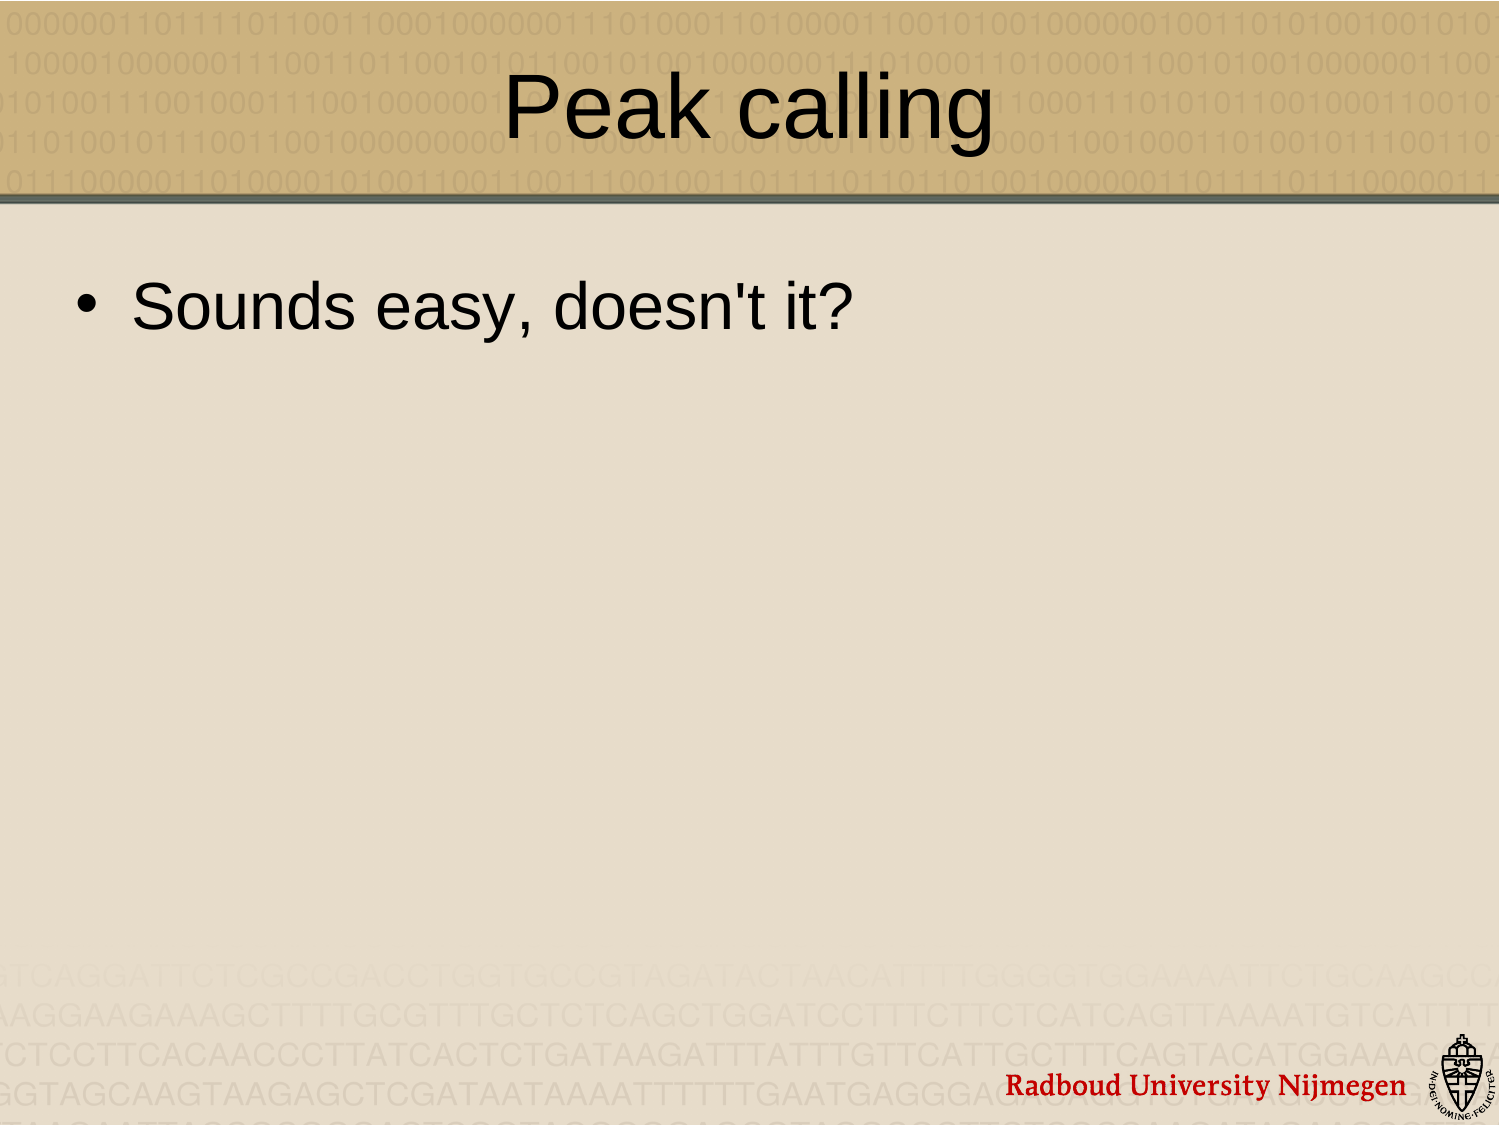

# Peak calling
Sounds easy, doesn't it?